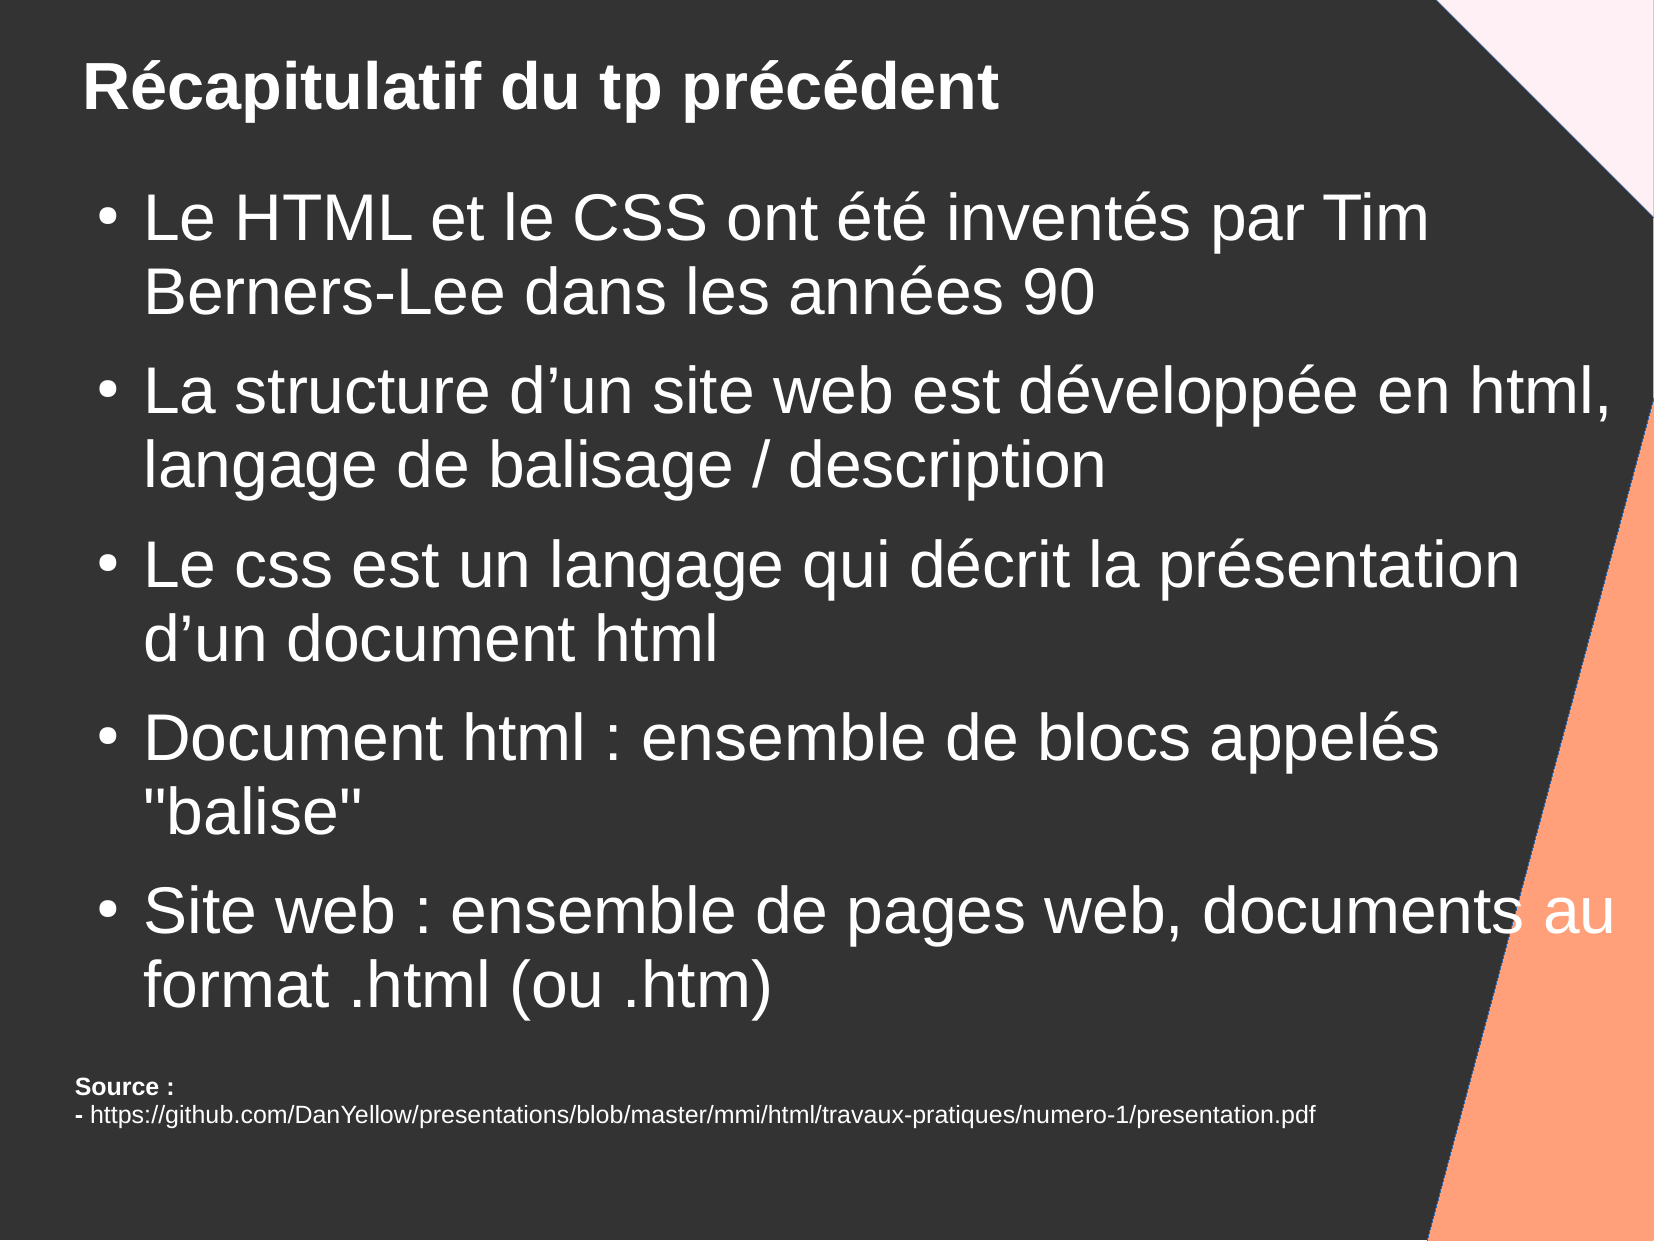

# Récapitulatif du tp précédent
Le HTML et le CSS ont été inventés par Tim Berners-Lee dans les années 90
La structure d’un site web est développée en html, langage de balisage / description
Le css est un langage qui décrit la présentation d’un document html
Document html : ensemble de blocs appelés "balise"
Site web : ensemble de pages web, documents au format .html (ou .htm)
Source :
- https://github.com/DanYellow/presentations/blob/master/mmi/html/travaux-pratiques/numero-1/presentation.pdf